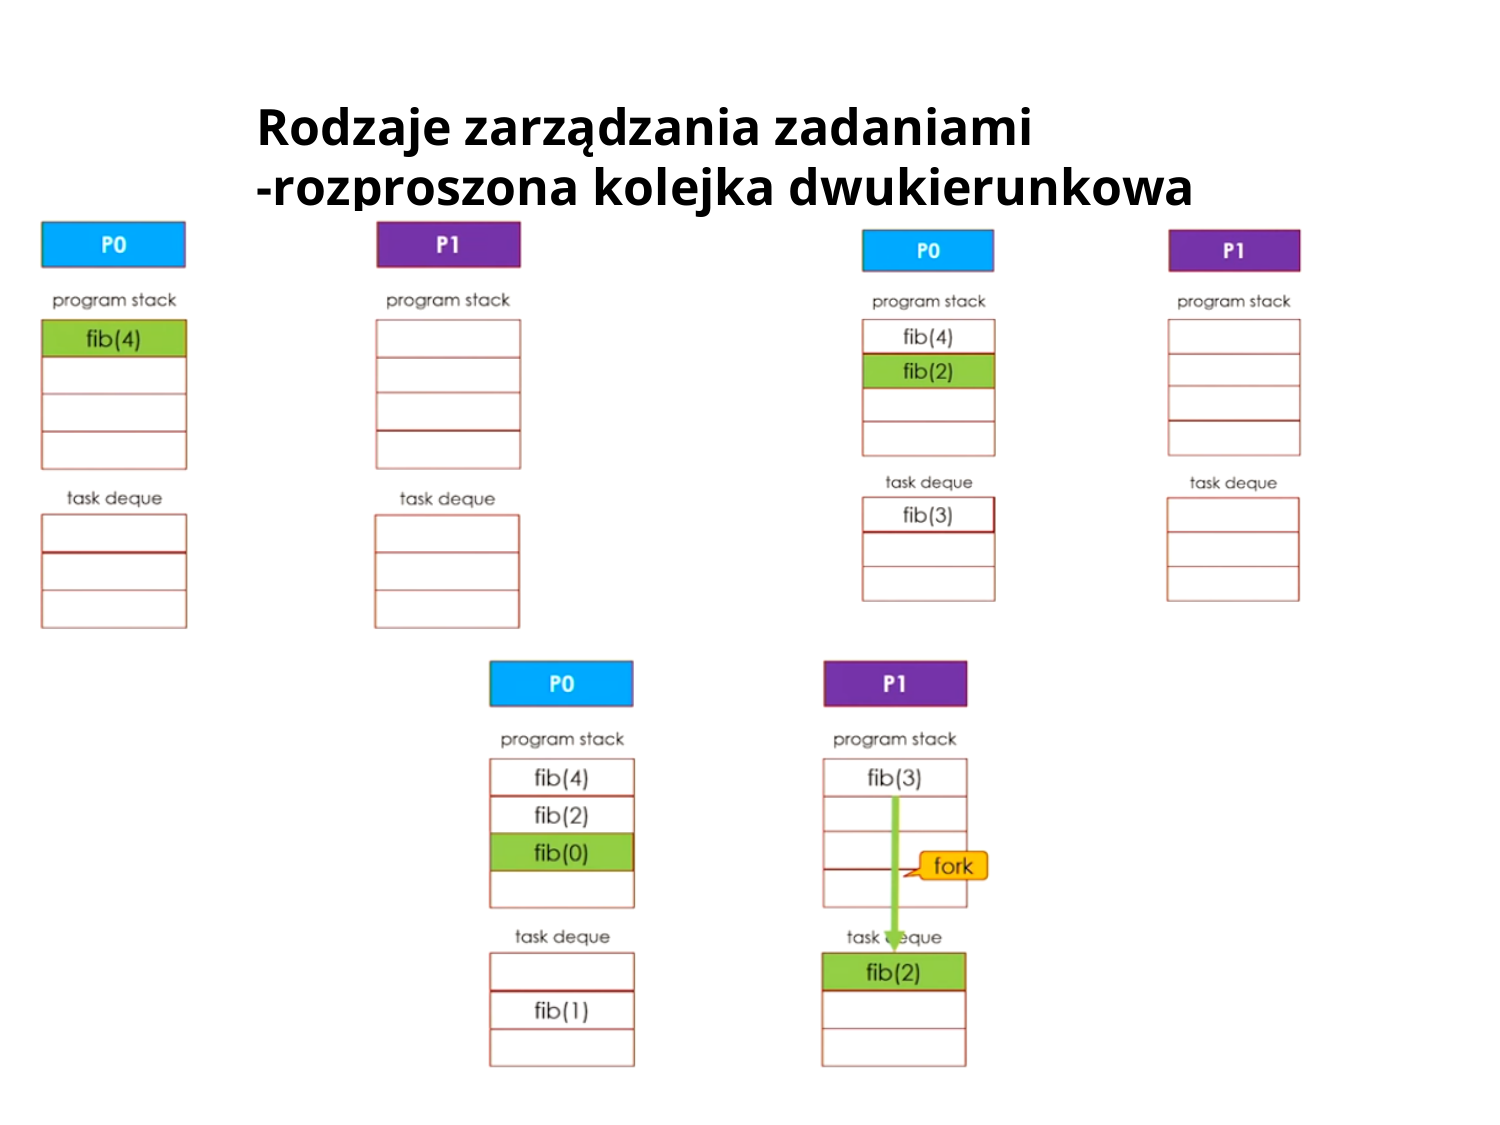

# Rodzaje zarządzania zadaniami -rozproszona kolejka dwukierunkowa